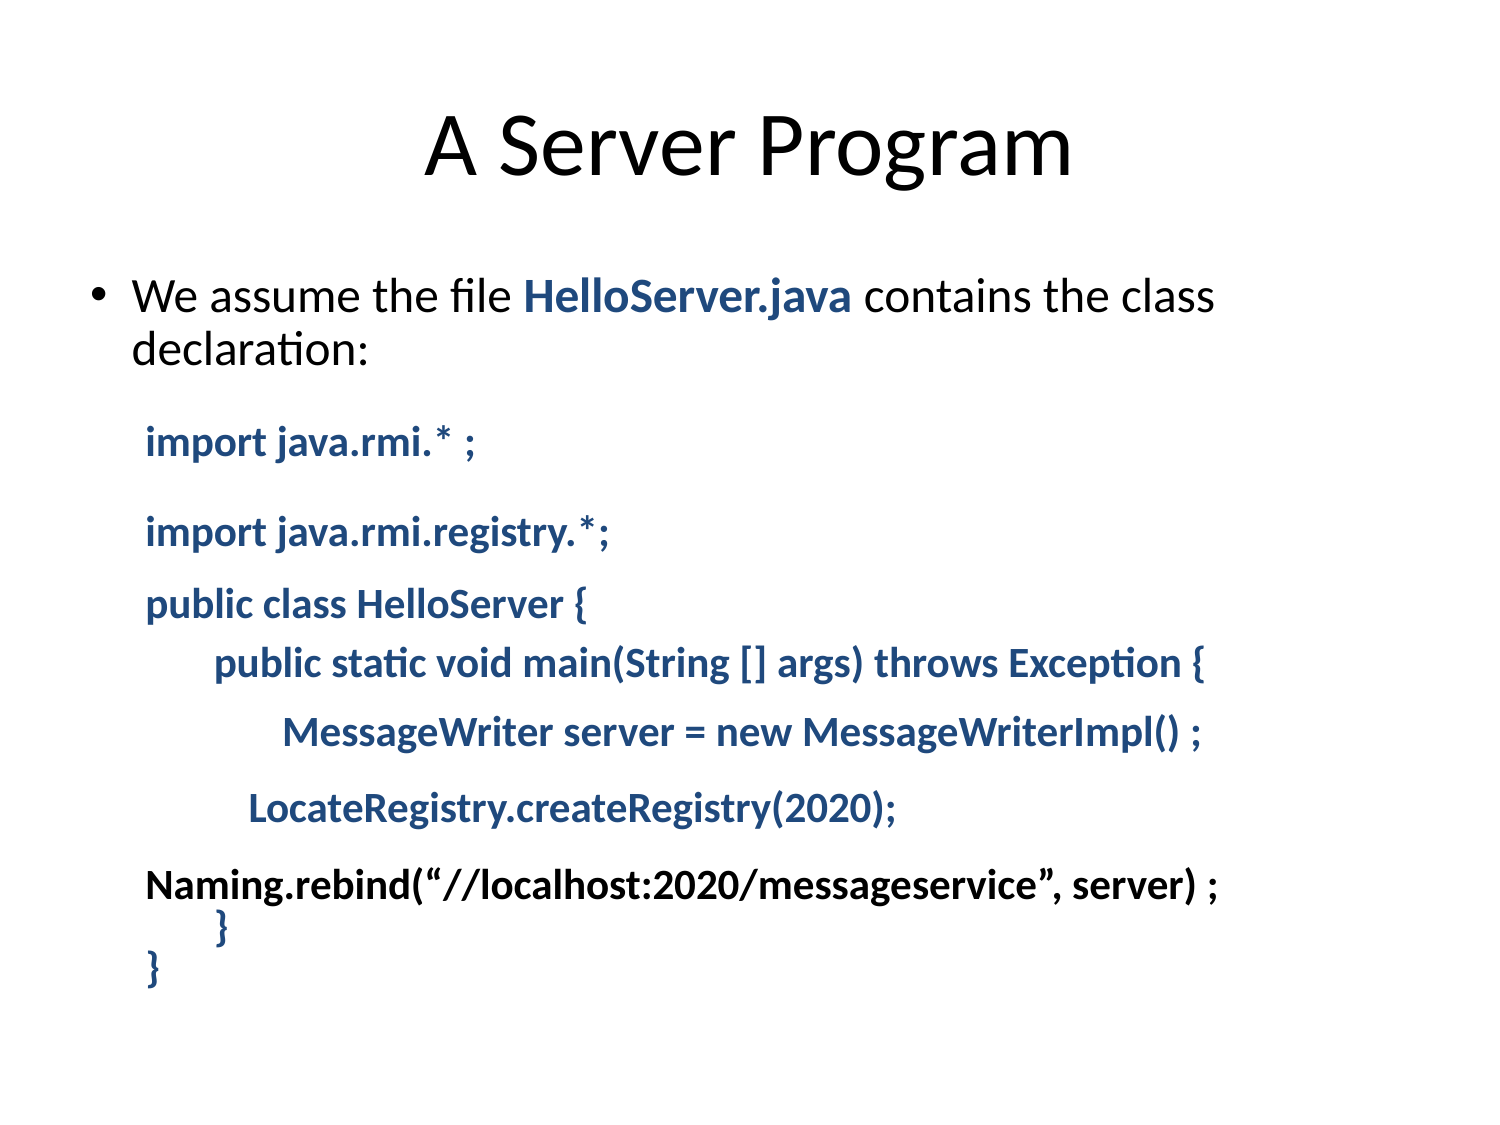

# A Server Program
We assume the file HelloServer.java contains the class declaration:
import java.rmi.* ;
import java.rmi.registry.*;
public class HelloServer {
 public static void main(String [] args) throws Exception {
 MessageWriter server = new MessageWriterImpl() ;
 		 LocateRegistry.createRegistry(2020);
Naming.rebind(“//localhost:2020/messageservice”, server) ;
 }
}